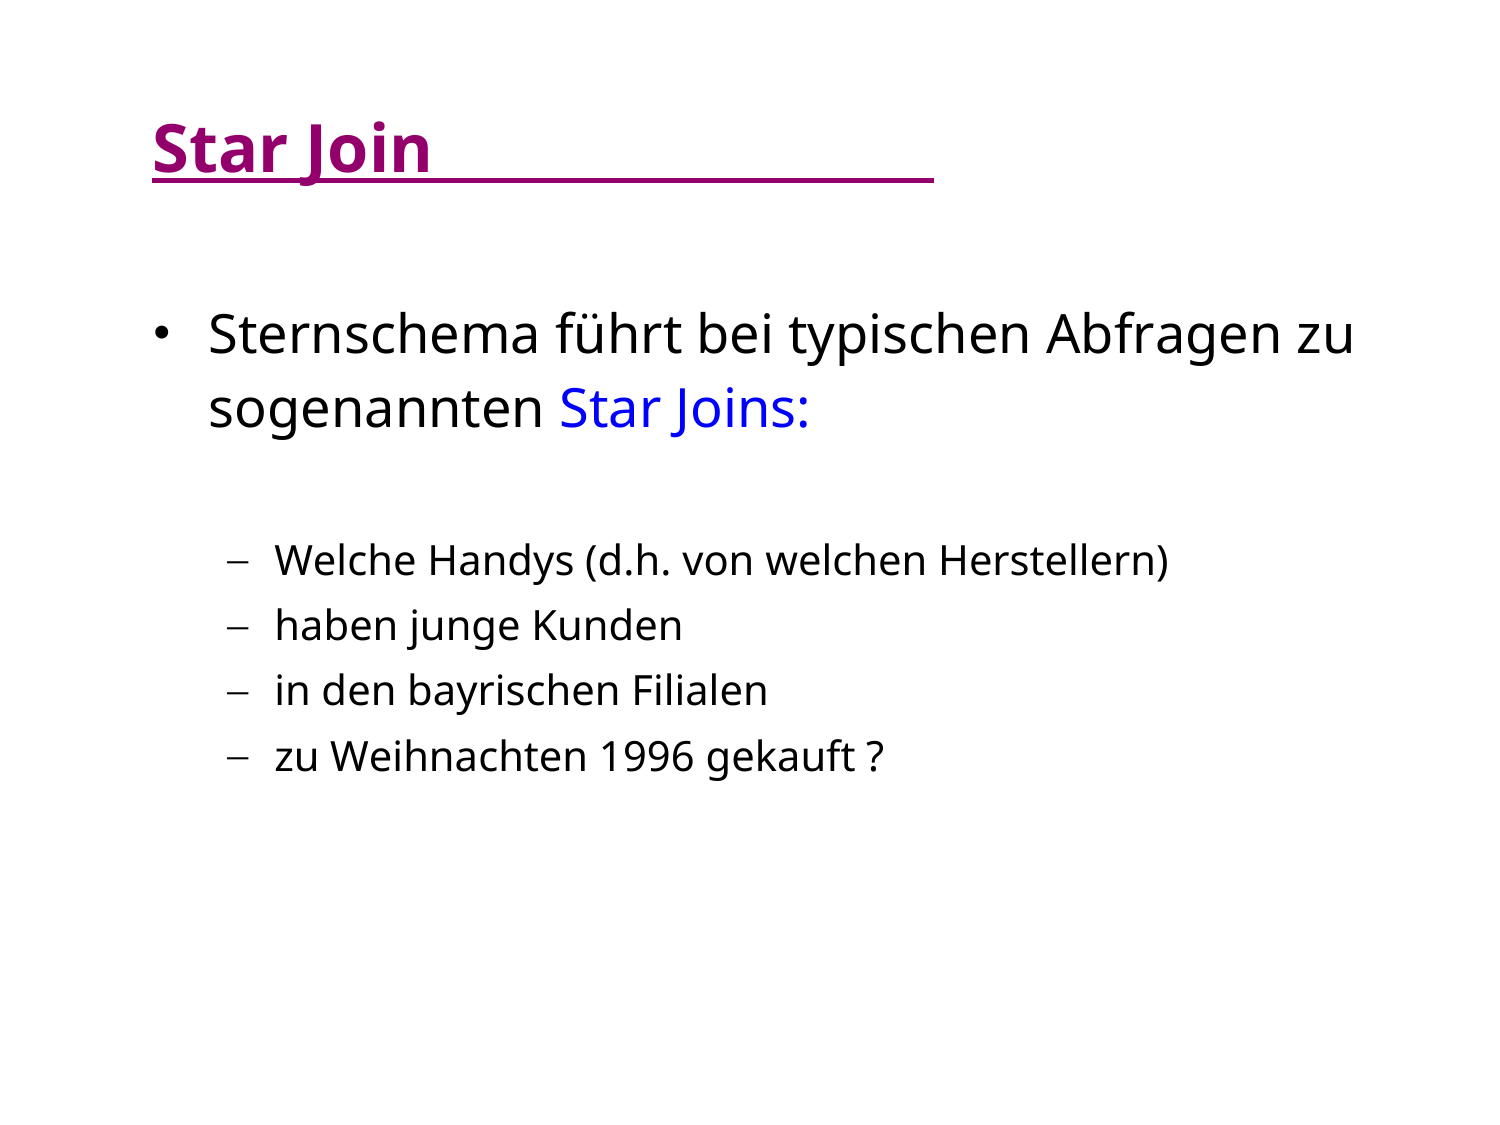

# Star Join
Sternschema führt bei typischen Abfragen zu sogenannten Star Joins:
Welche Handys (d.h. von welchen Herstellern)
haben junge Kunden
in den bayrischen Filialen
zu Weihnachten 1996 gekauft ?